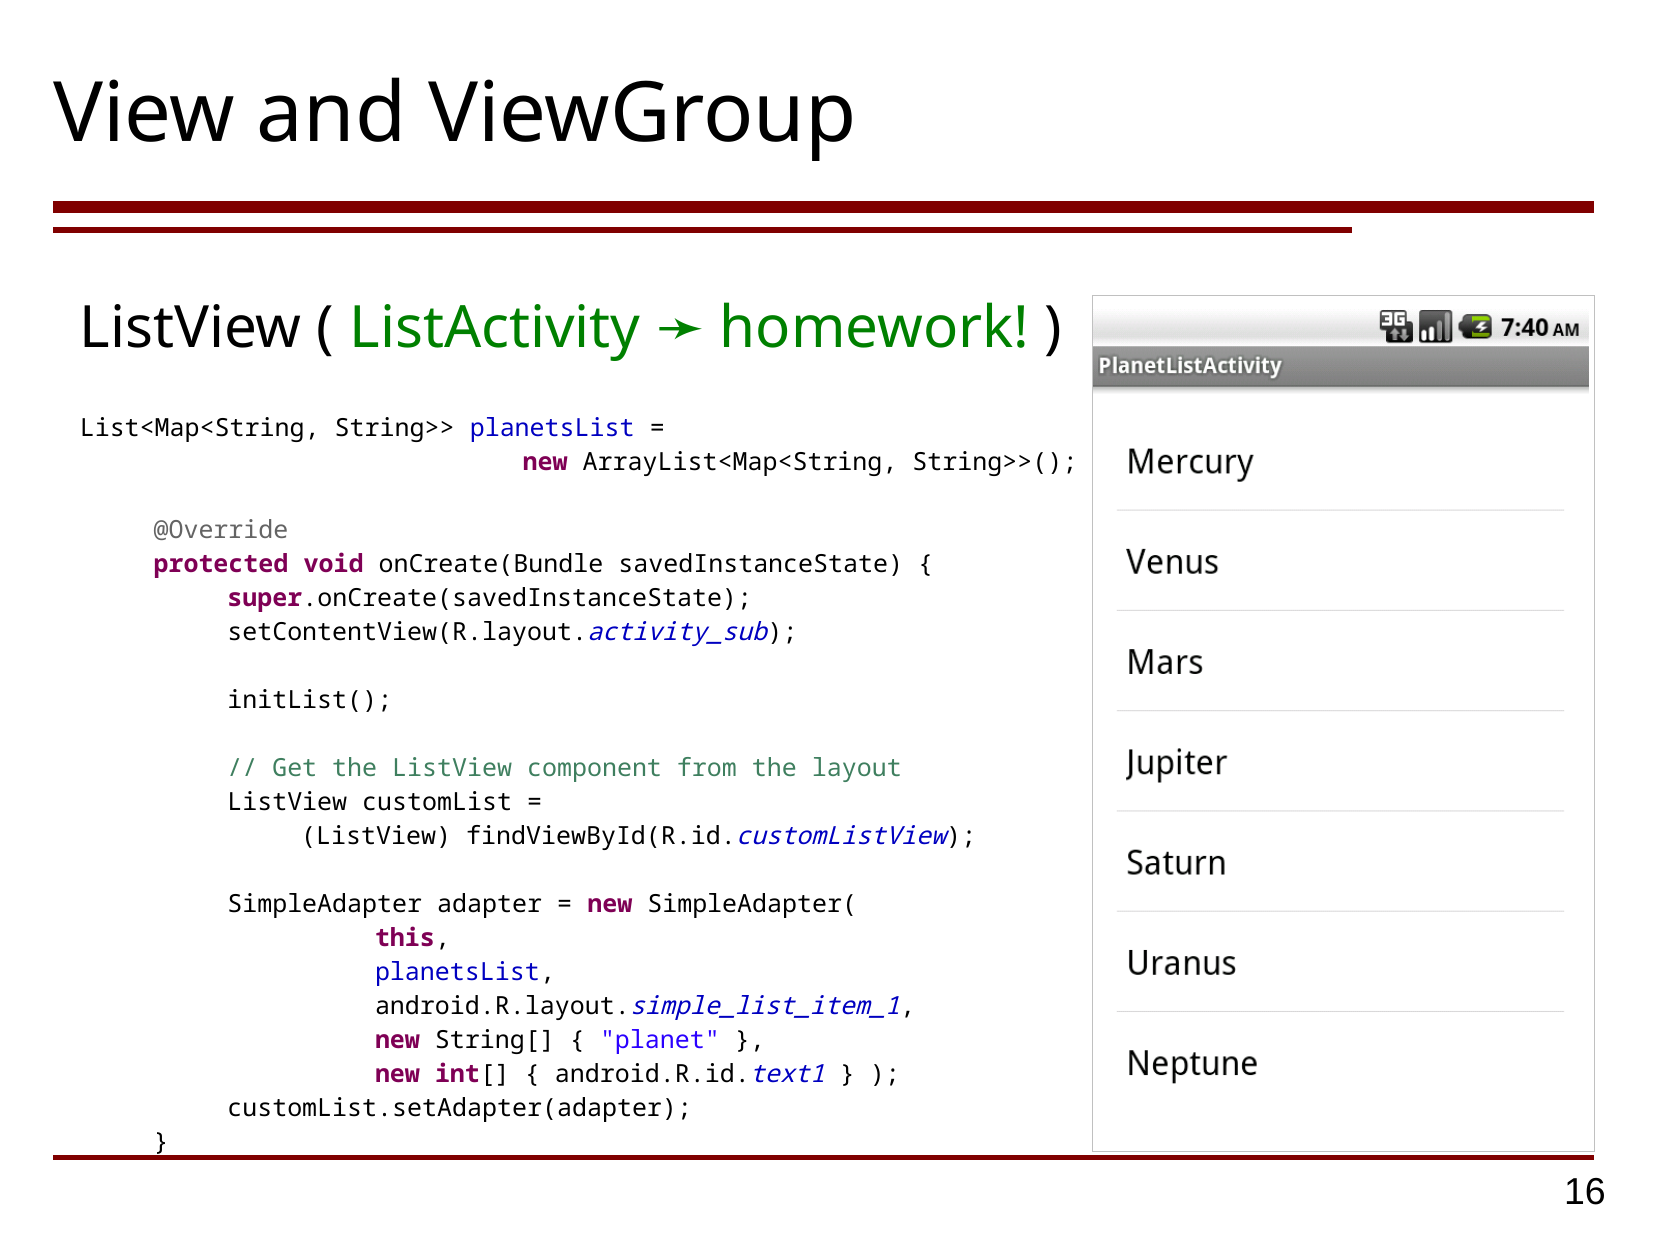

# View and ViewGroup
ListView ( ListActivity ➛ homework! )
List<Map<String, String>> planetsList =
						new ArrayList<Map<String, String>>();
	@Override
	protected void onCreate(Bundle savedInstanceState) {
		super.onCreate(savedInstanceState);
		setContentView(R.layout.activity_sub);
		initList();
		// Get the ListView component from the layout
		ListView customList =
			(ListView) findViewById(R.id.customListView);
		SimpleAdapter adapter = new SimpleAdapter(
				this,
				planetsList,
				android.R.layout.simple_list_item_1,
				new String[] { "planet" },
				new int[] { android.R.id.text1 } );
		customList.setAdapter(adapter);
	}